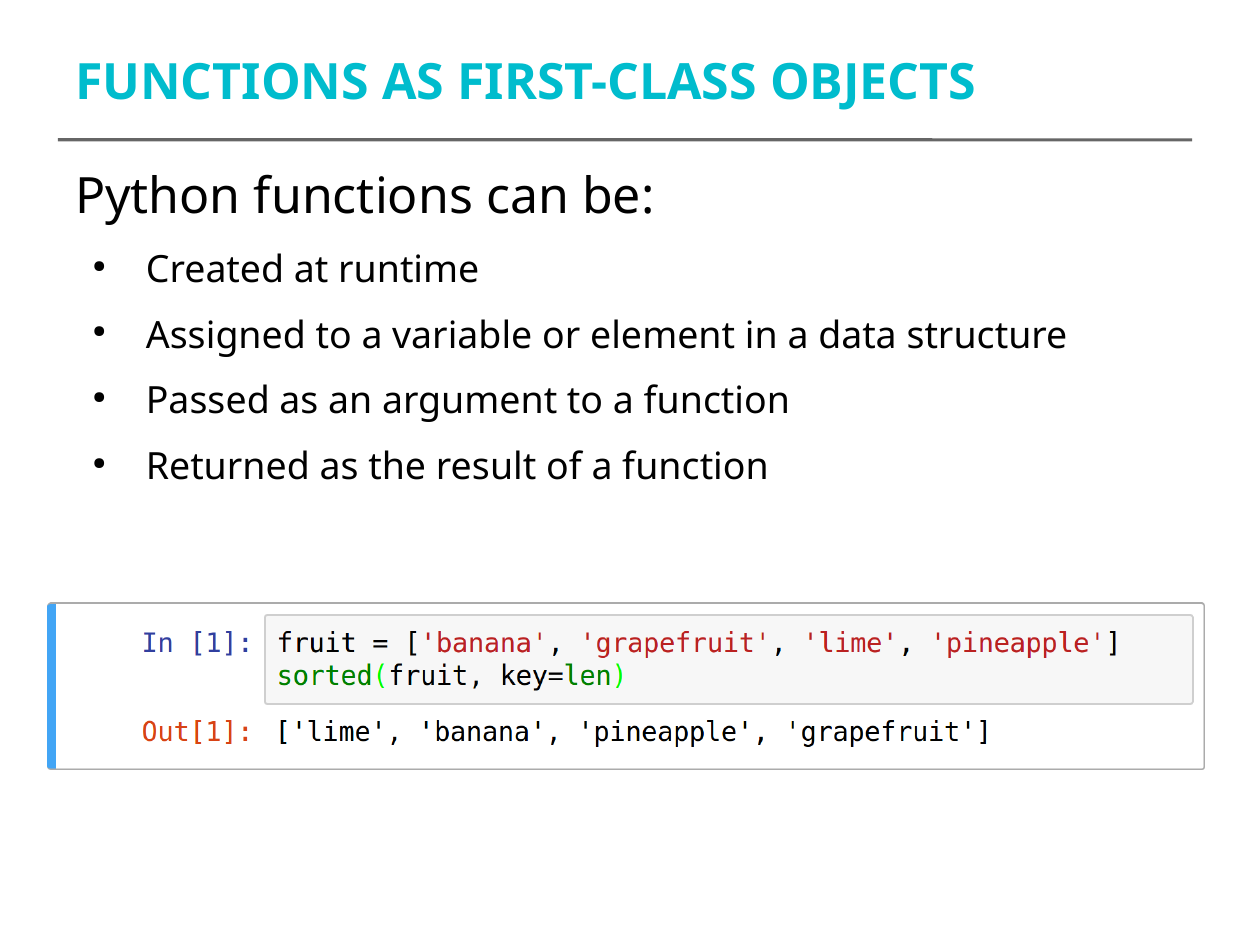

# FUNCTIONS AS FIRST-CLASS OBJECTS
Python functions can be:
Created at runtime
Assigned to a variable or element in a data structure
Passed as an argument to a function
Returned as the result of a function